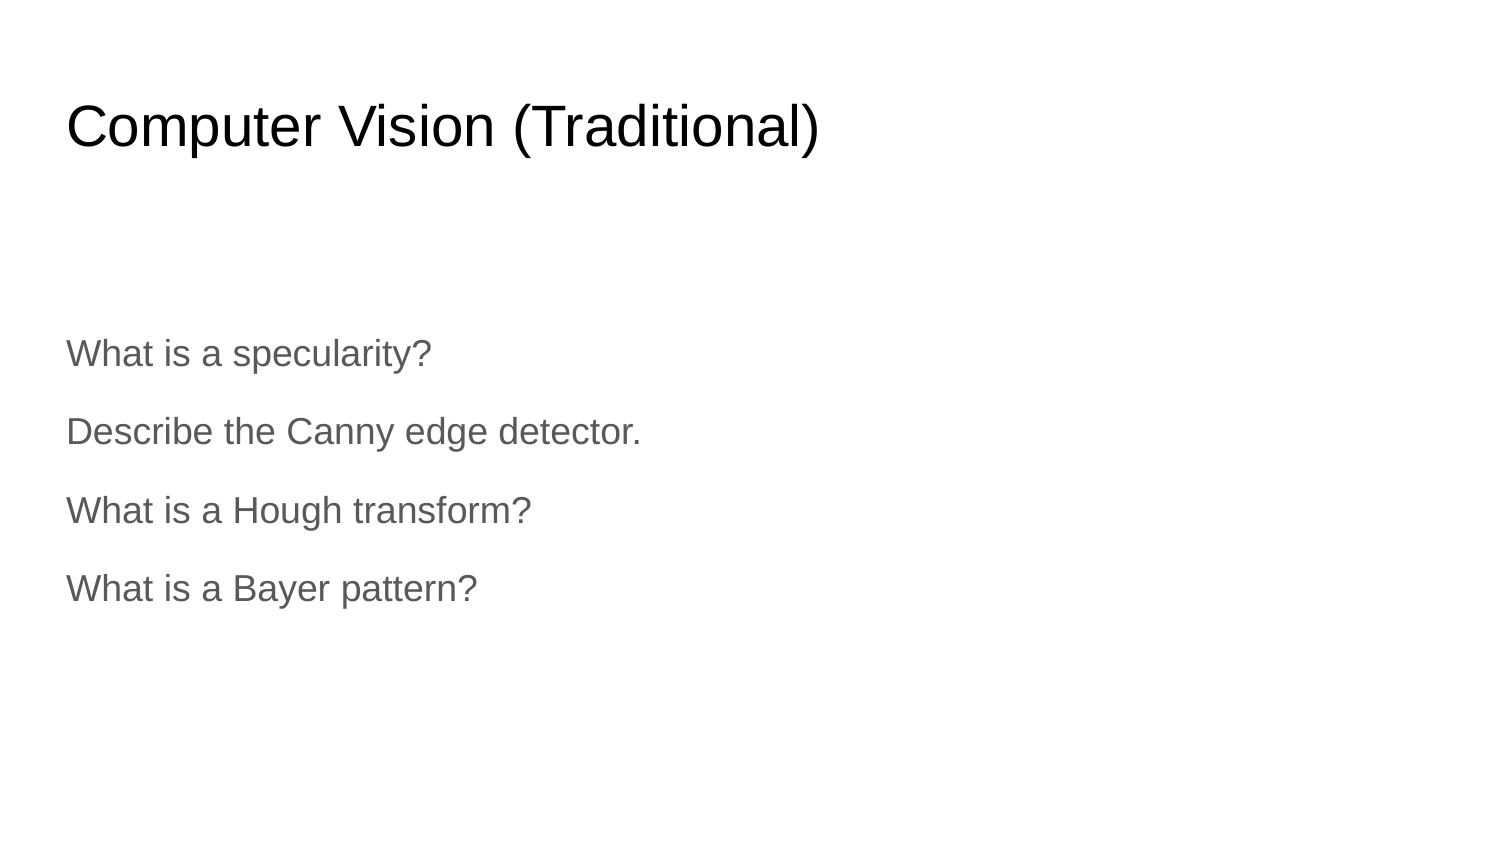

# Computer Vision (Traditional)
What is a specularity?
Describe the Canny edge detector.
What is a Hough transform?
What is a Bayer pattern?